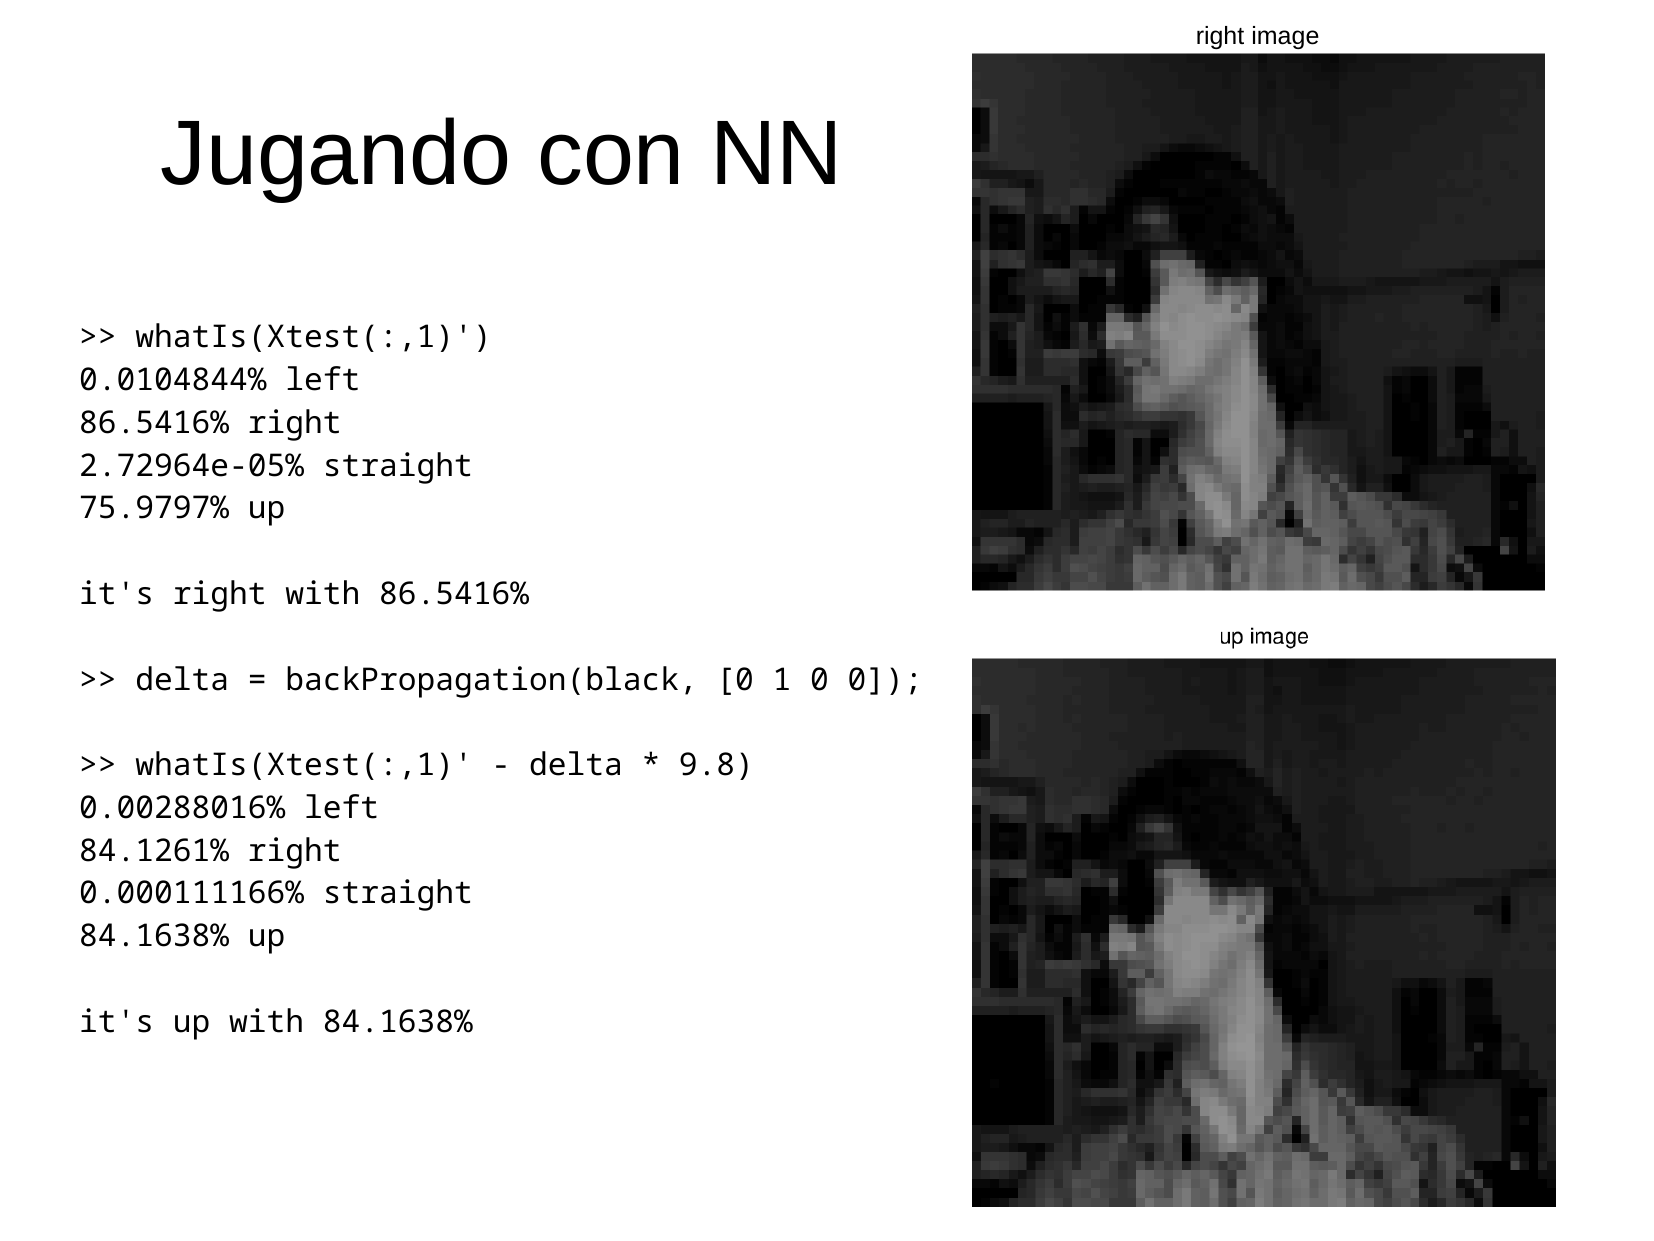

right image
# Jugando con NN
>> whatIs(Xtest(:,1)')
0.0104844% left
86.5416% right
2.72964e-05% straight
75.9797% up
it's right with 86.5416%
>> delta = backPropagation(black, [0 1 0 0]);
>> whatIs(Xtest(:,1)' - delta * 9.8)
0.00288016% left
84.1261% right
0.000111166% straight
84.1638% up
it's up with 84.1638%